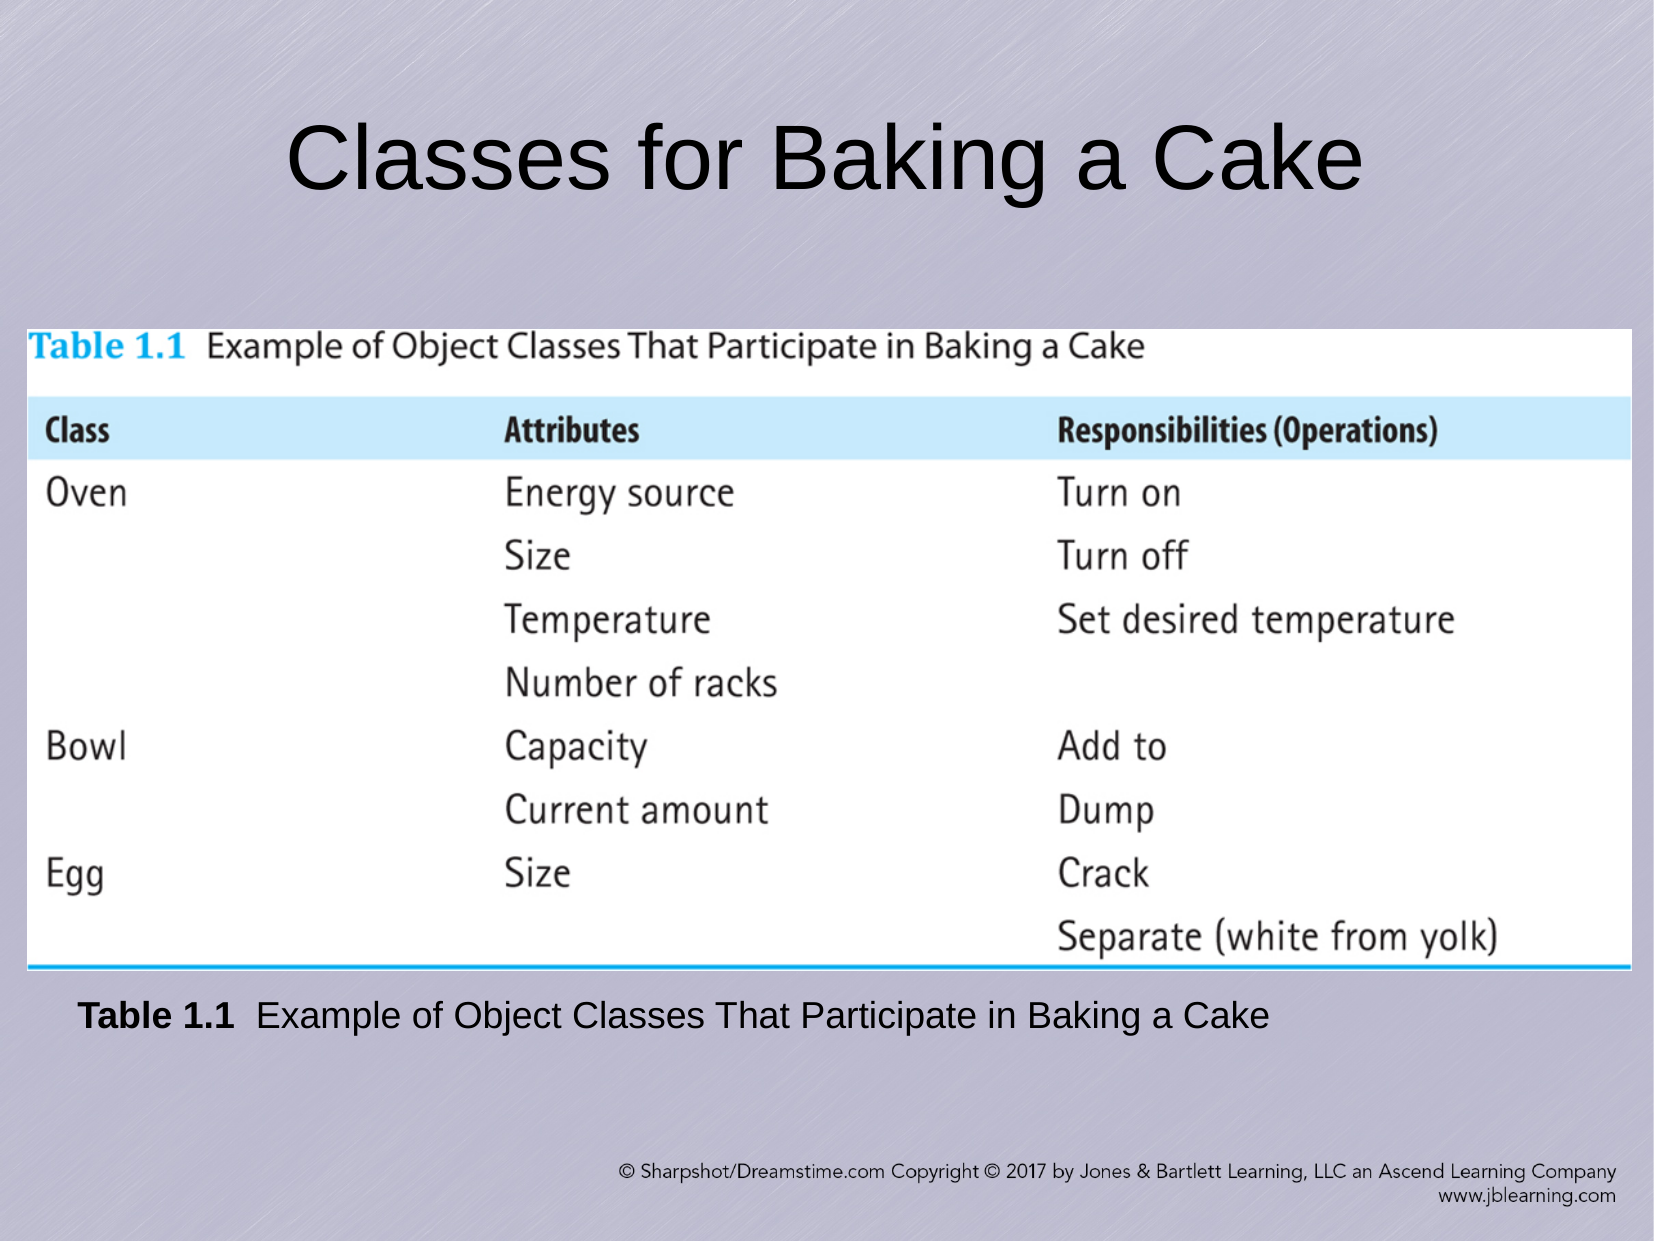

Classes for Baking a Cake
	Table 1.1 Example of Object Classes That Participate in Baking a Cake